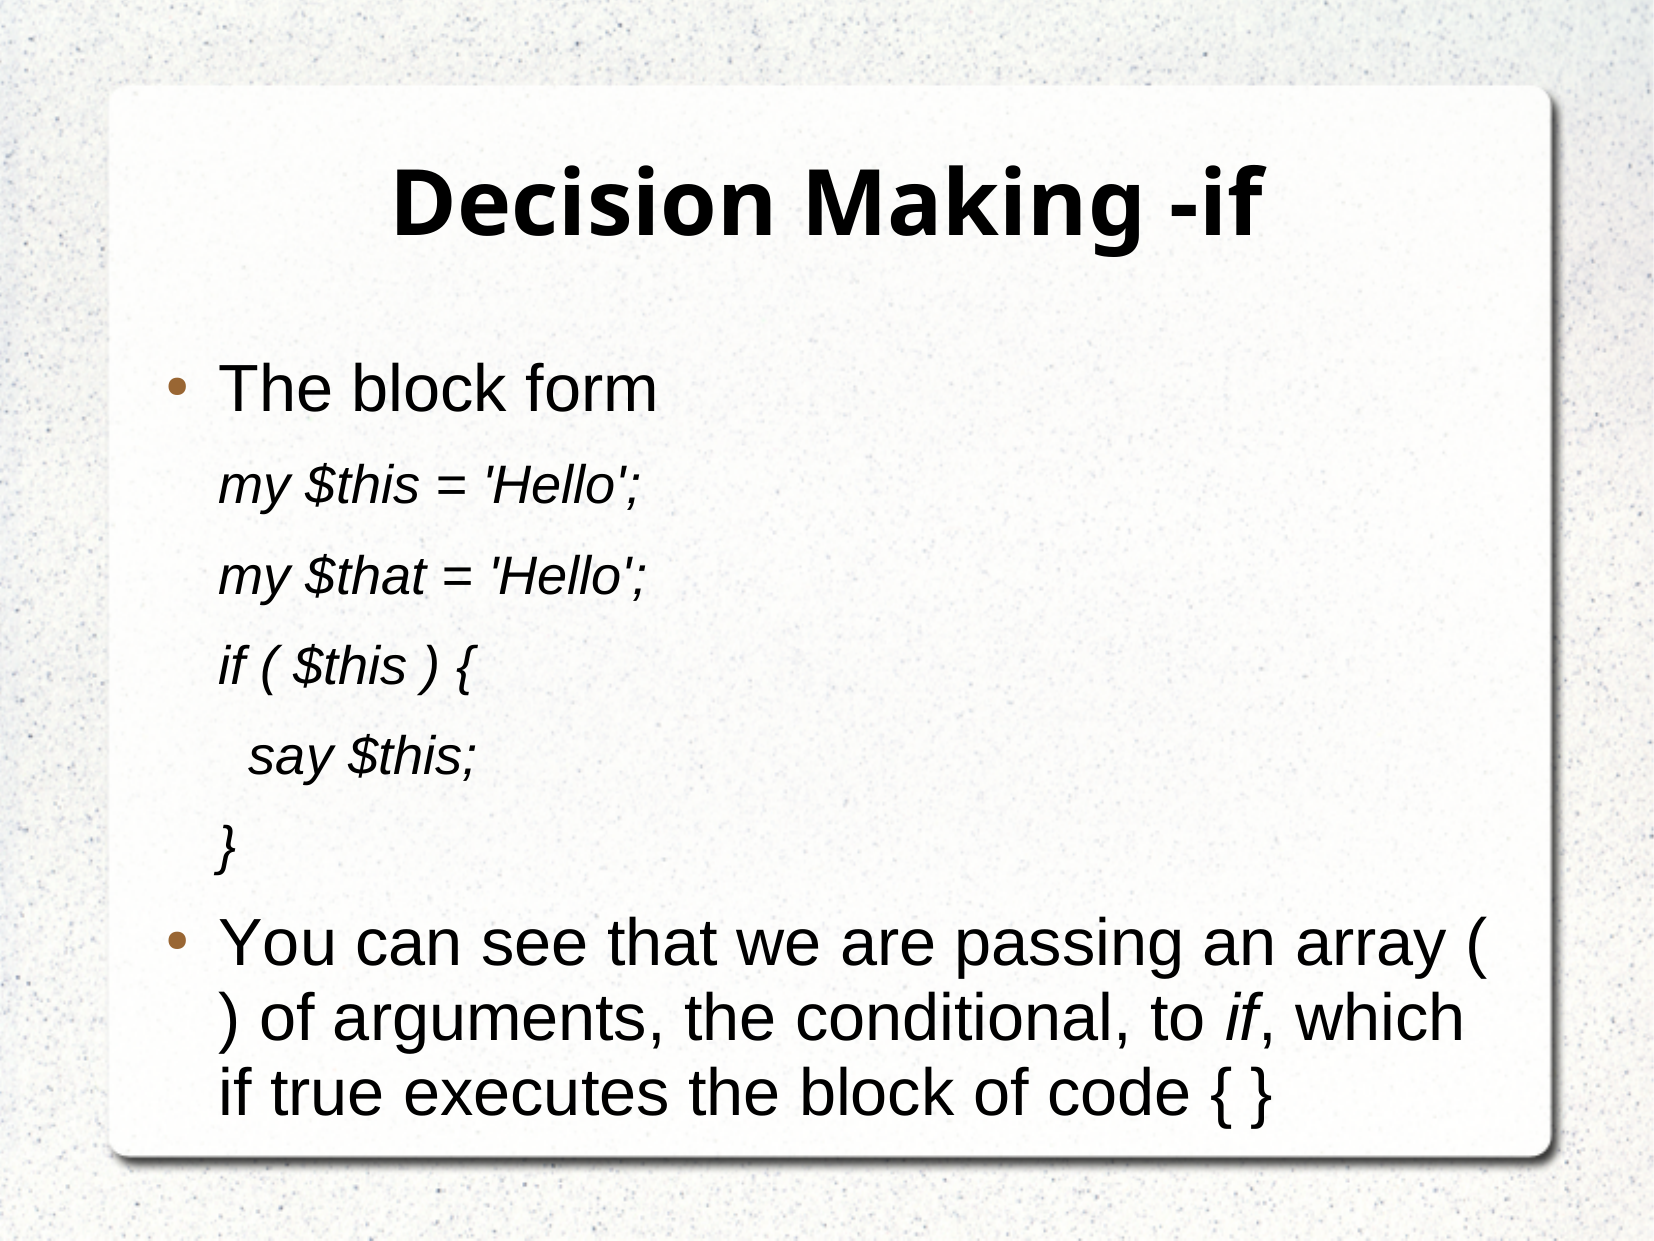

# Decision Making -if
The block form
my $this = 'Hello';
my $that = 'Hello';
if ( $this ) {
 say $this;
}
You can see that we are passing an array ( ) of arguments, the conditional, to if, which if true executes the block of code { }